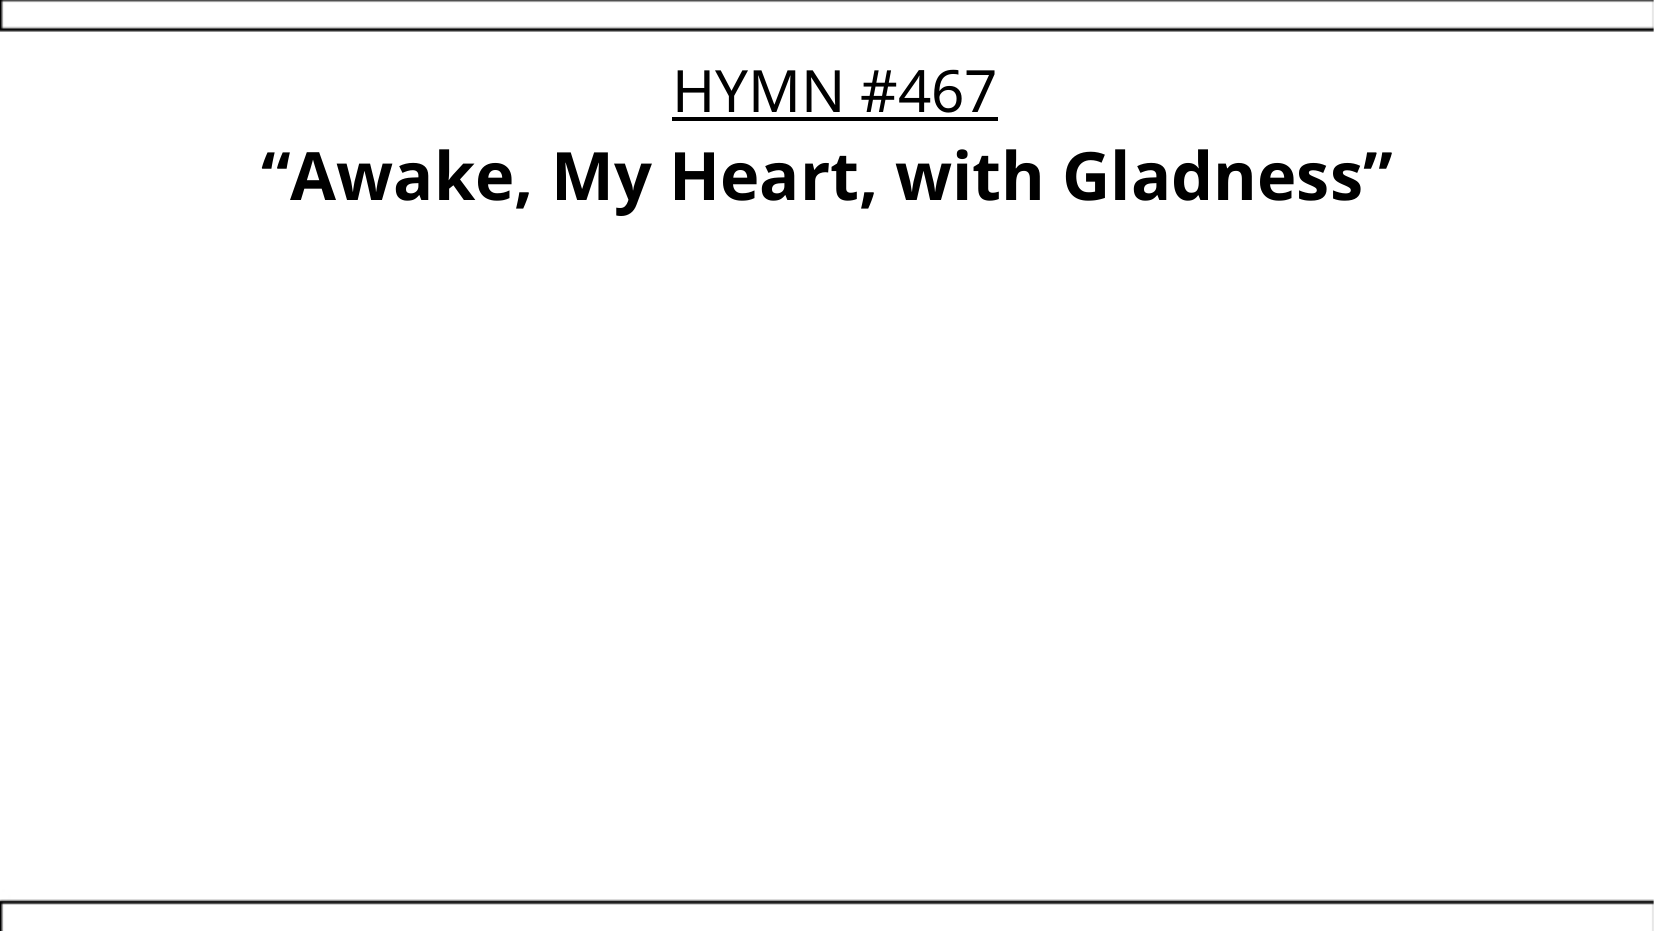

HYMN #467
“Awake, My Heart, with Gladness”